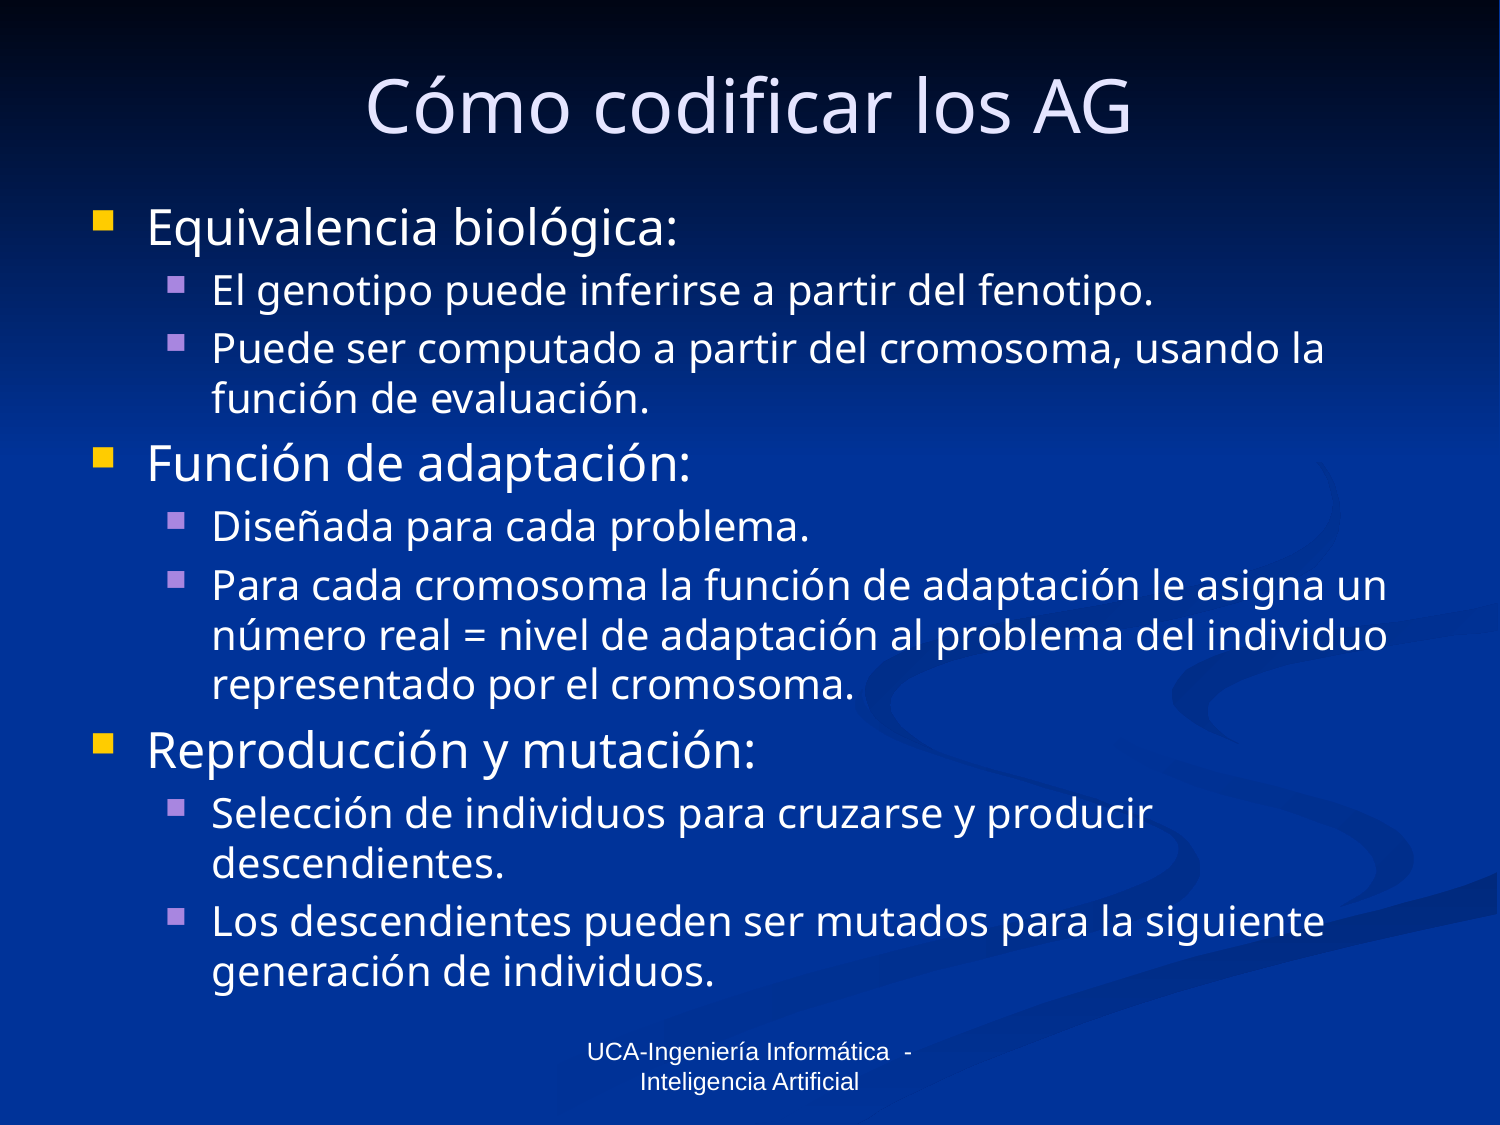

# Cómo codificar los AG
Equivalencia biológica:
El genotipo puede inferirse a partir del fenotipo.
Puede ser computado a partir del cromosoma, usando la función de evaluación.
Función de adaptación:
Diseñada para cada problema.
Para cada cromosoma la función de adaptación le asigna un número real = nivel de adaptación al problema del individuo representado por el cromosoma.
Reproducción y mutación:
Selección de individuos para cruzarse y producir descendientes.
Los descendientes pueden ser mutados para la siguiente generación de individuos.
UCA-Ingeniería Informática - Inteligencia Artificial